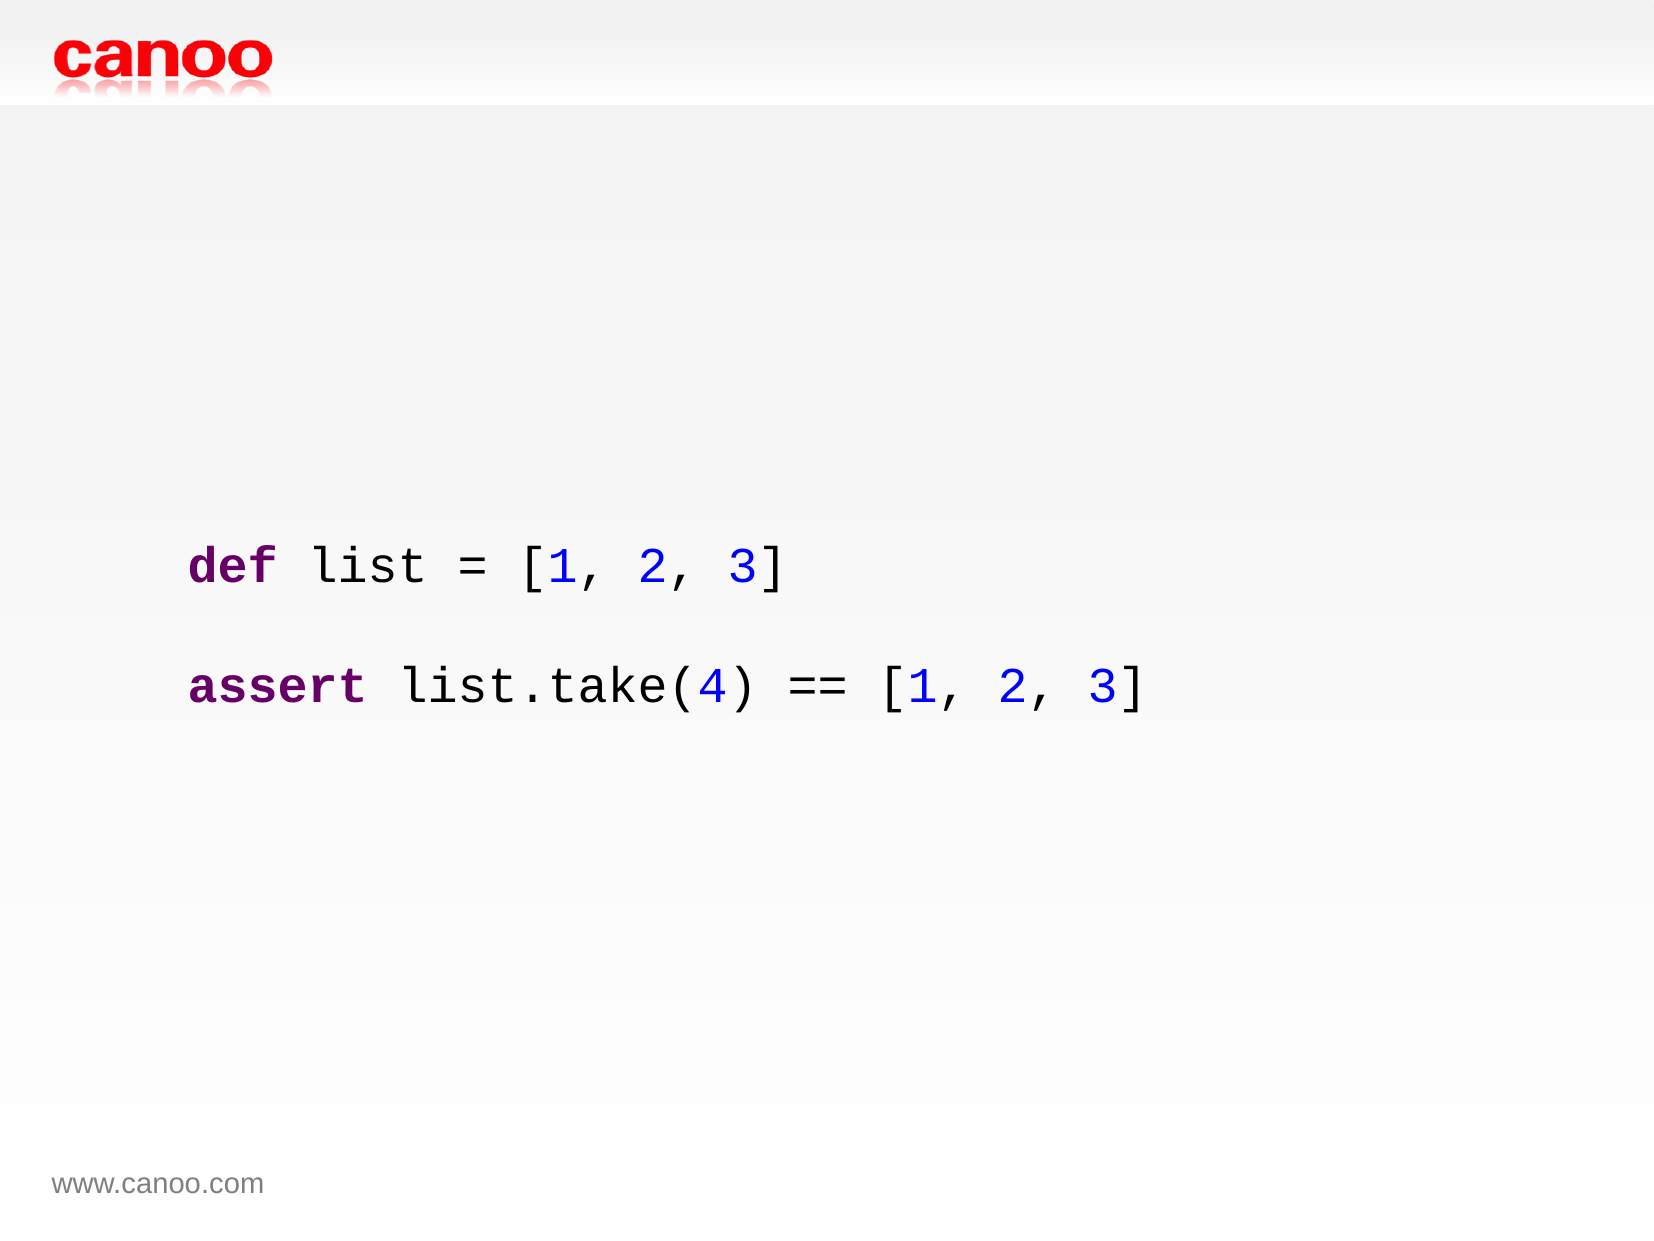

def list = [1, 2, 3]
assert list.take(4) == [1, 2, 3]